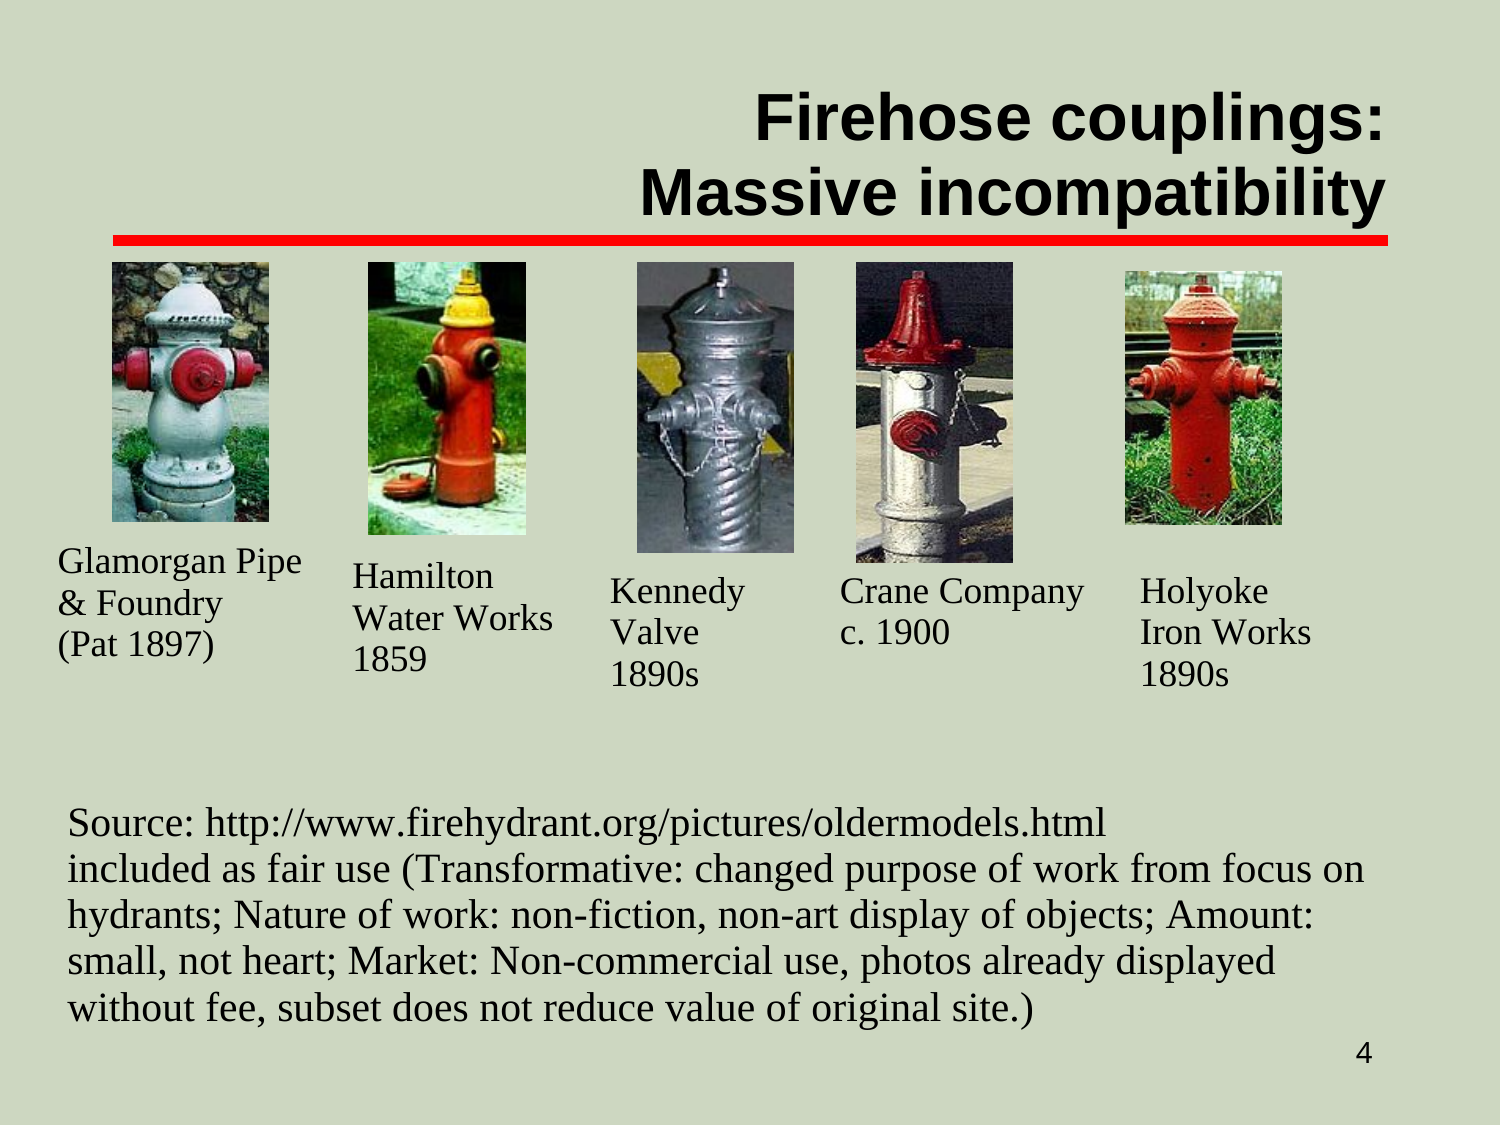

# Firehose couplings: Massive incompatibility
Glamorgan Pipe
& Foundry
(Pat 1897)
Hamilton Water Works
1859
Kennedy
Valve
1890s
Crane Company
c. 1900
Holyoke
Iron Works
1890s
Source: http://www.firehydrant.org/pictures/oldermodels.html
included as fair use (Transformative: changed purpose of work from focus on hydrants; Nature of work: non-fiction, non-art display of objects; Amount: small, not heart; Market: Non-commercial use, photos already displayed without fee, subset does not reduce value of original site.)